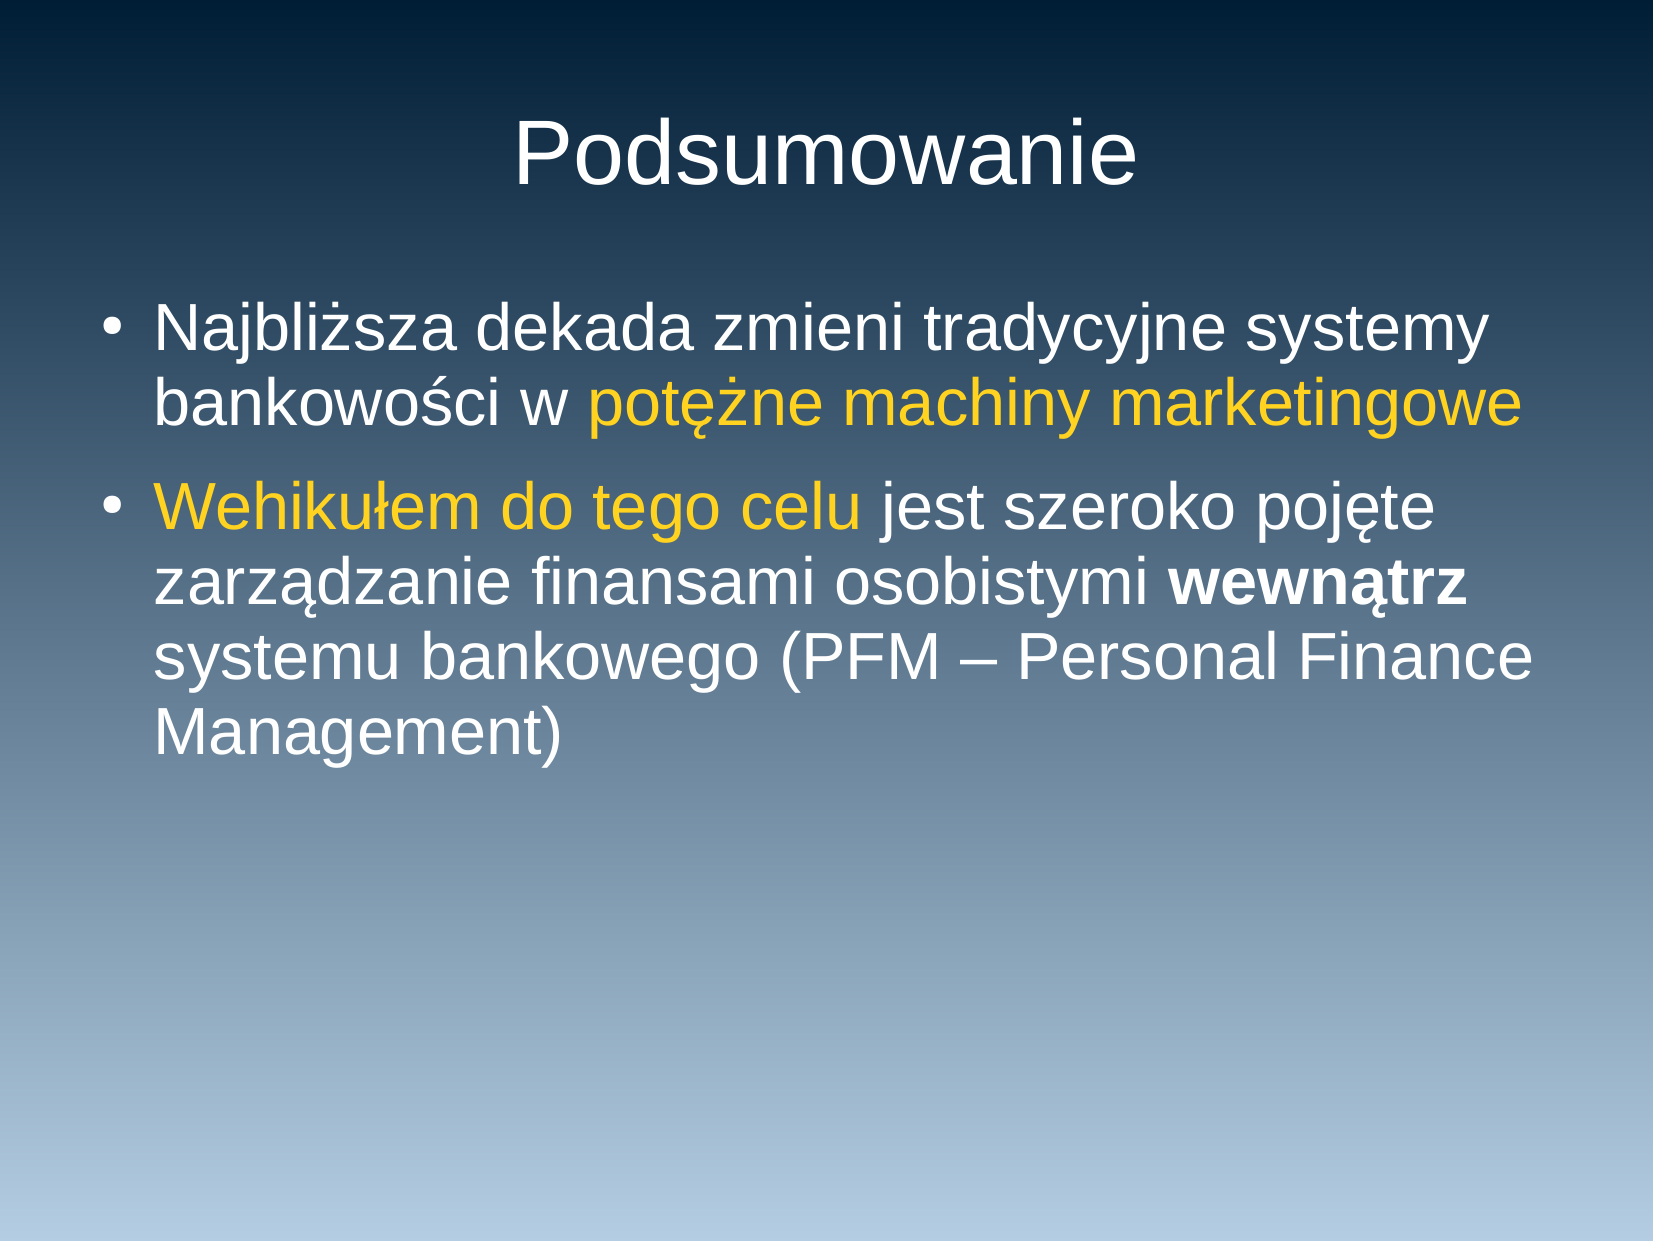

# Podsumowanie
Najbliższa dekada zmieni tradycyjne systemy bankowości w potężne machiny marketingowe
Wehikułem do tego celu jest szeroko pojęte zarządzanie finansami osobistymi wewnątrz systemu bankowego (PFM – Personal Finance Management)